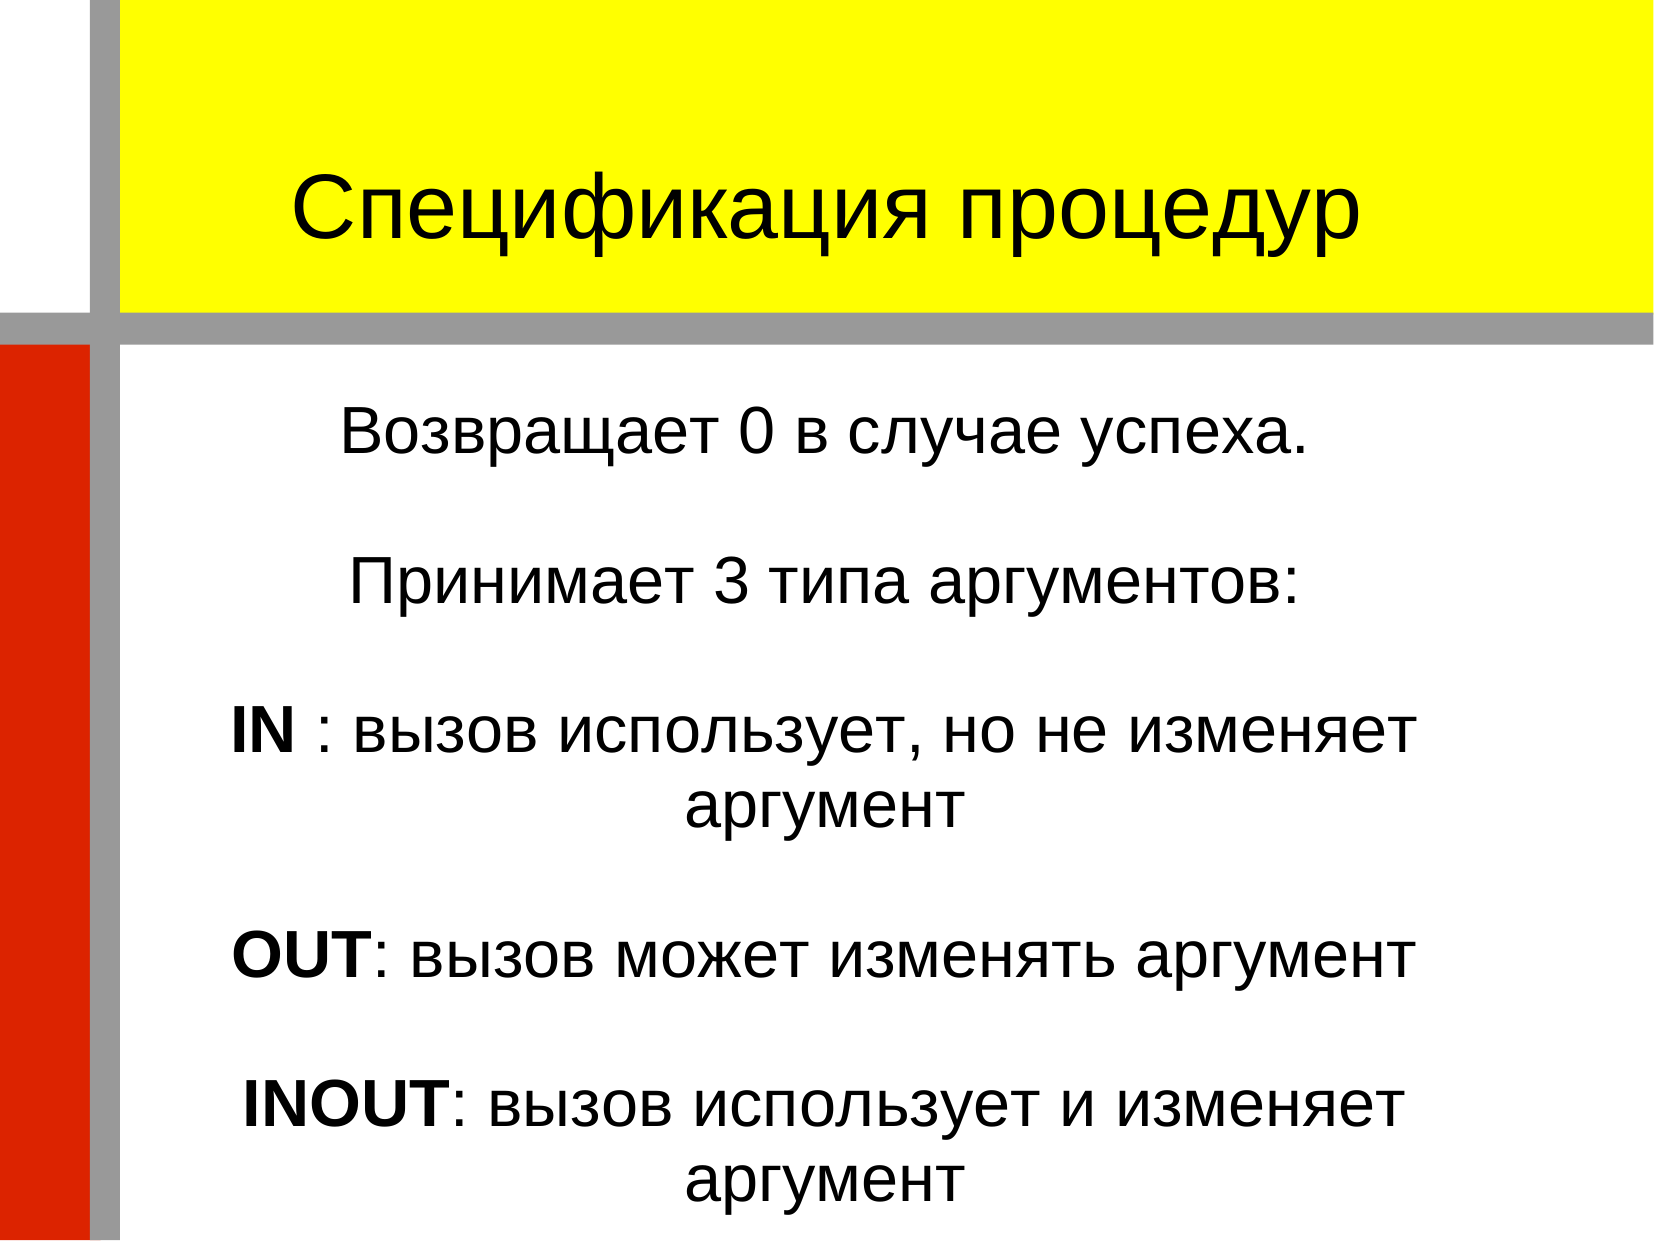

# Спецификация процедур
Возвращает 0 в случае успеха.
Принимает 3 типа аргументов:
IN : вызов использует, но не изменяет аргумент
OUT: вызов может изменять аргумент
INOUT: вызов использует и изменяет аргумент